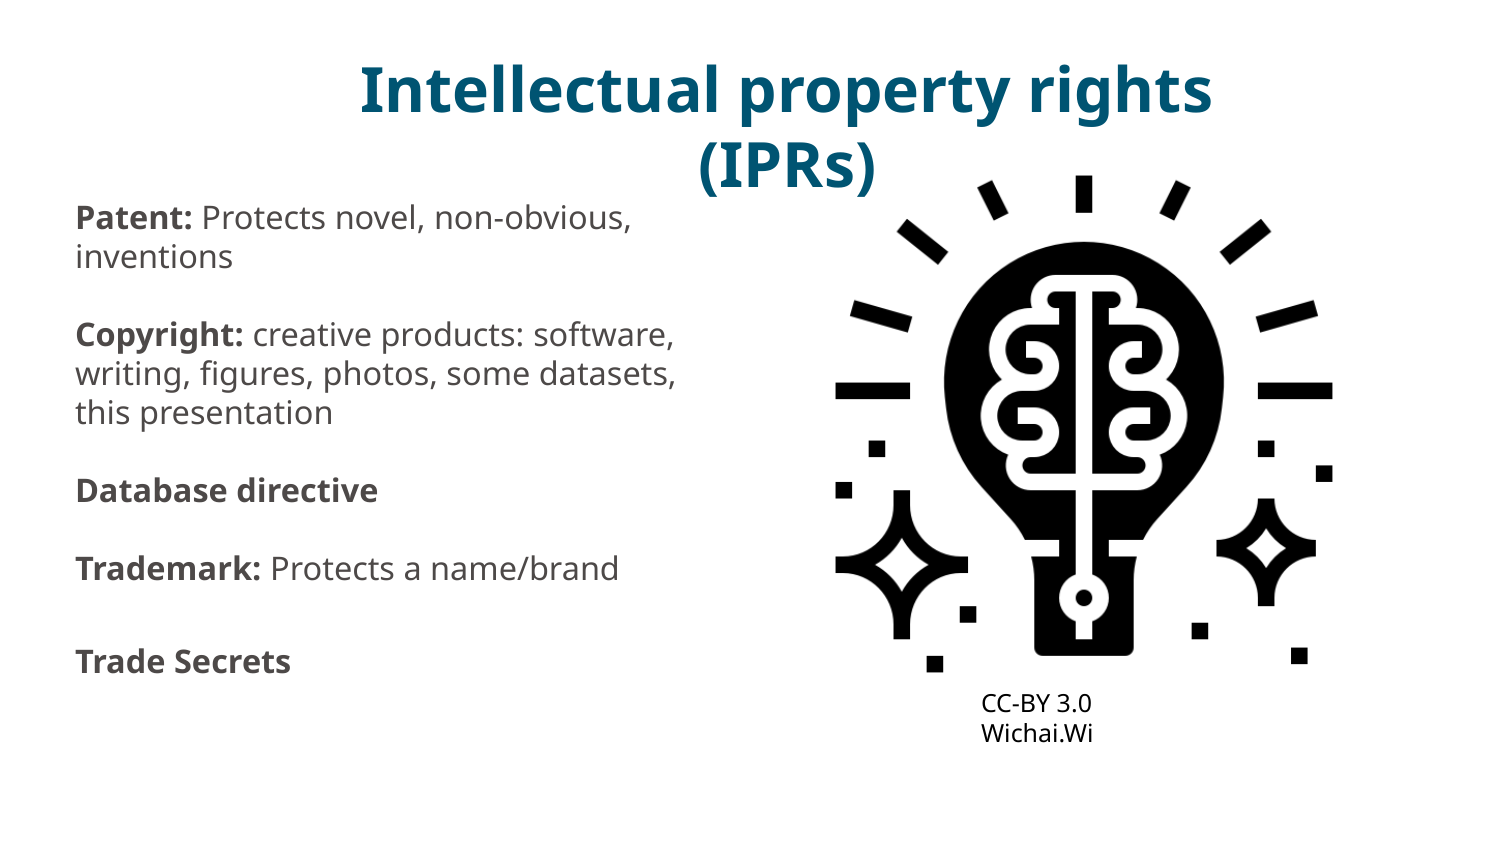

Intellectual property rights (IPRs)
Patent: Protects novel, non-obvious, inventions
Copyright: creative products: software, writing, figures, photos, some datasets, this presentation
Database directive
Trademark: Protects a name/brand
Trade Secrets
CC-BY 3.0 Wichai.Wi